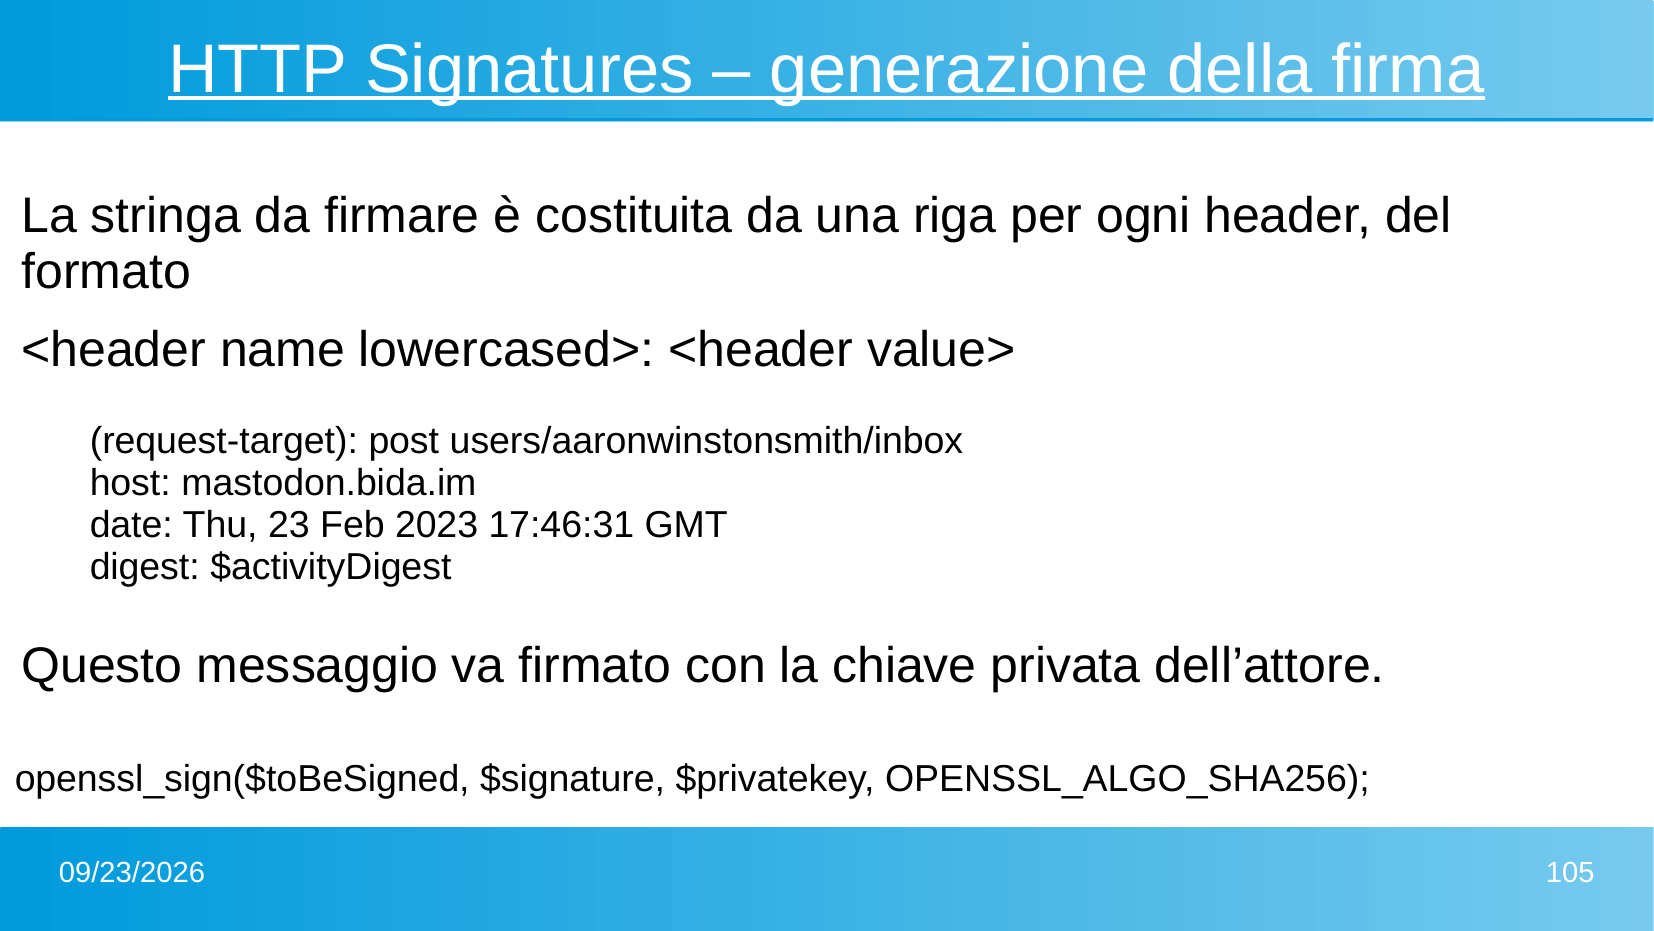

# HTTP Signatures – generazione della firma
La stringa da firmare è costituita da una riga per ogni header, del formato
<header name lowercased>: <header value>
(request-target): post users/aaronwinstonsmith/inbox
host: mastodon.bida.im
date: Thu, 23 Feb 2023 17:46:31 GMT
digest: $activityDigest
Questo messaggio va firmato con la chiave privata dell’attore.
openssl_sign($toBeSigned, $signature, $privatekey, OPENSSL_ALGO_SHA256);
105